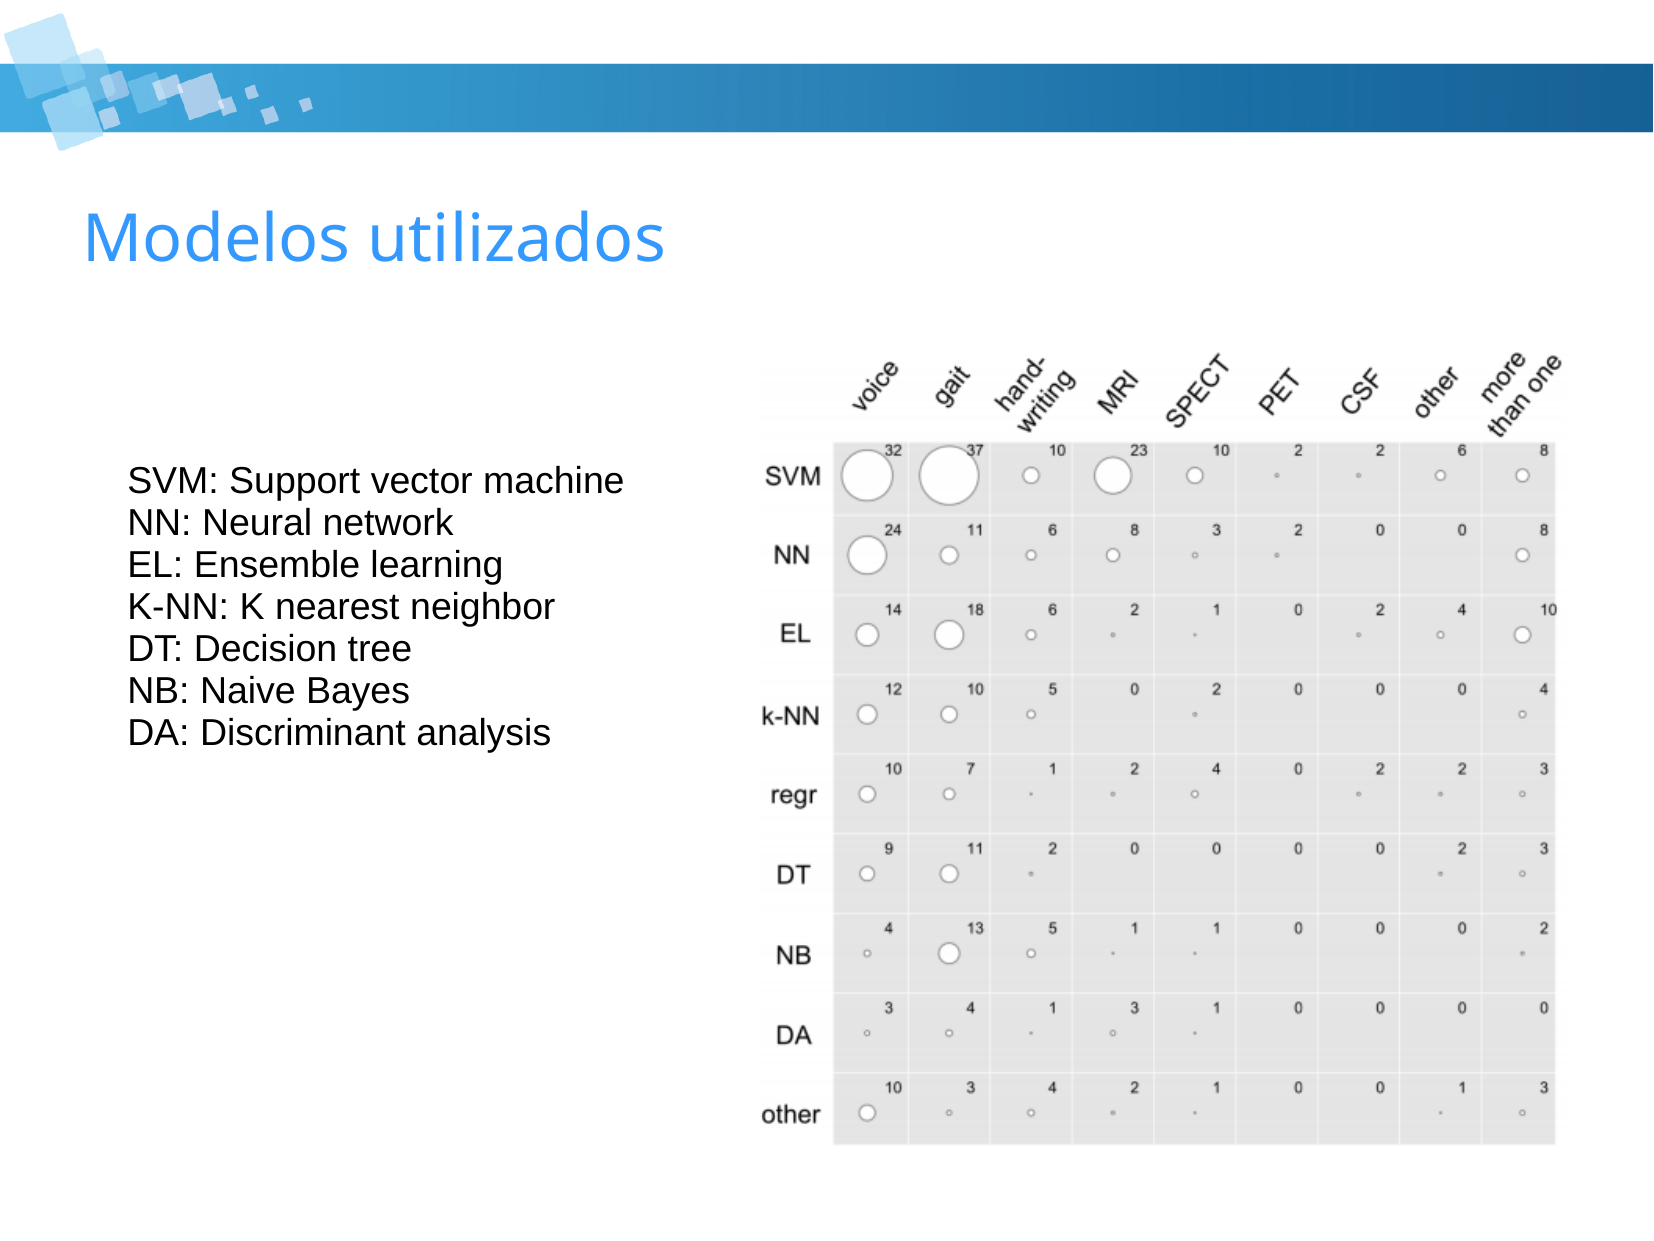

# Modelos utilizados
SVM: Support vector machine
NN: Neural network
EL: Ensemble learning
K-NN: K nearest neighbor
DT: Decision tree
NB: Naive Bayes
DA: Discriminant analysis